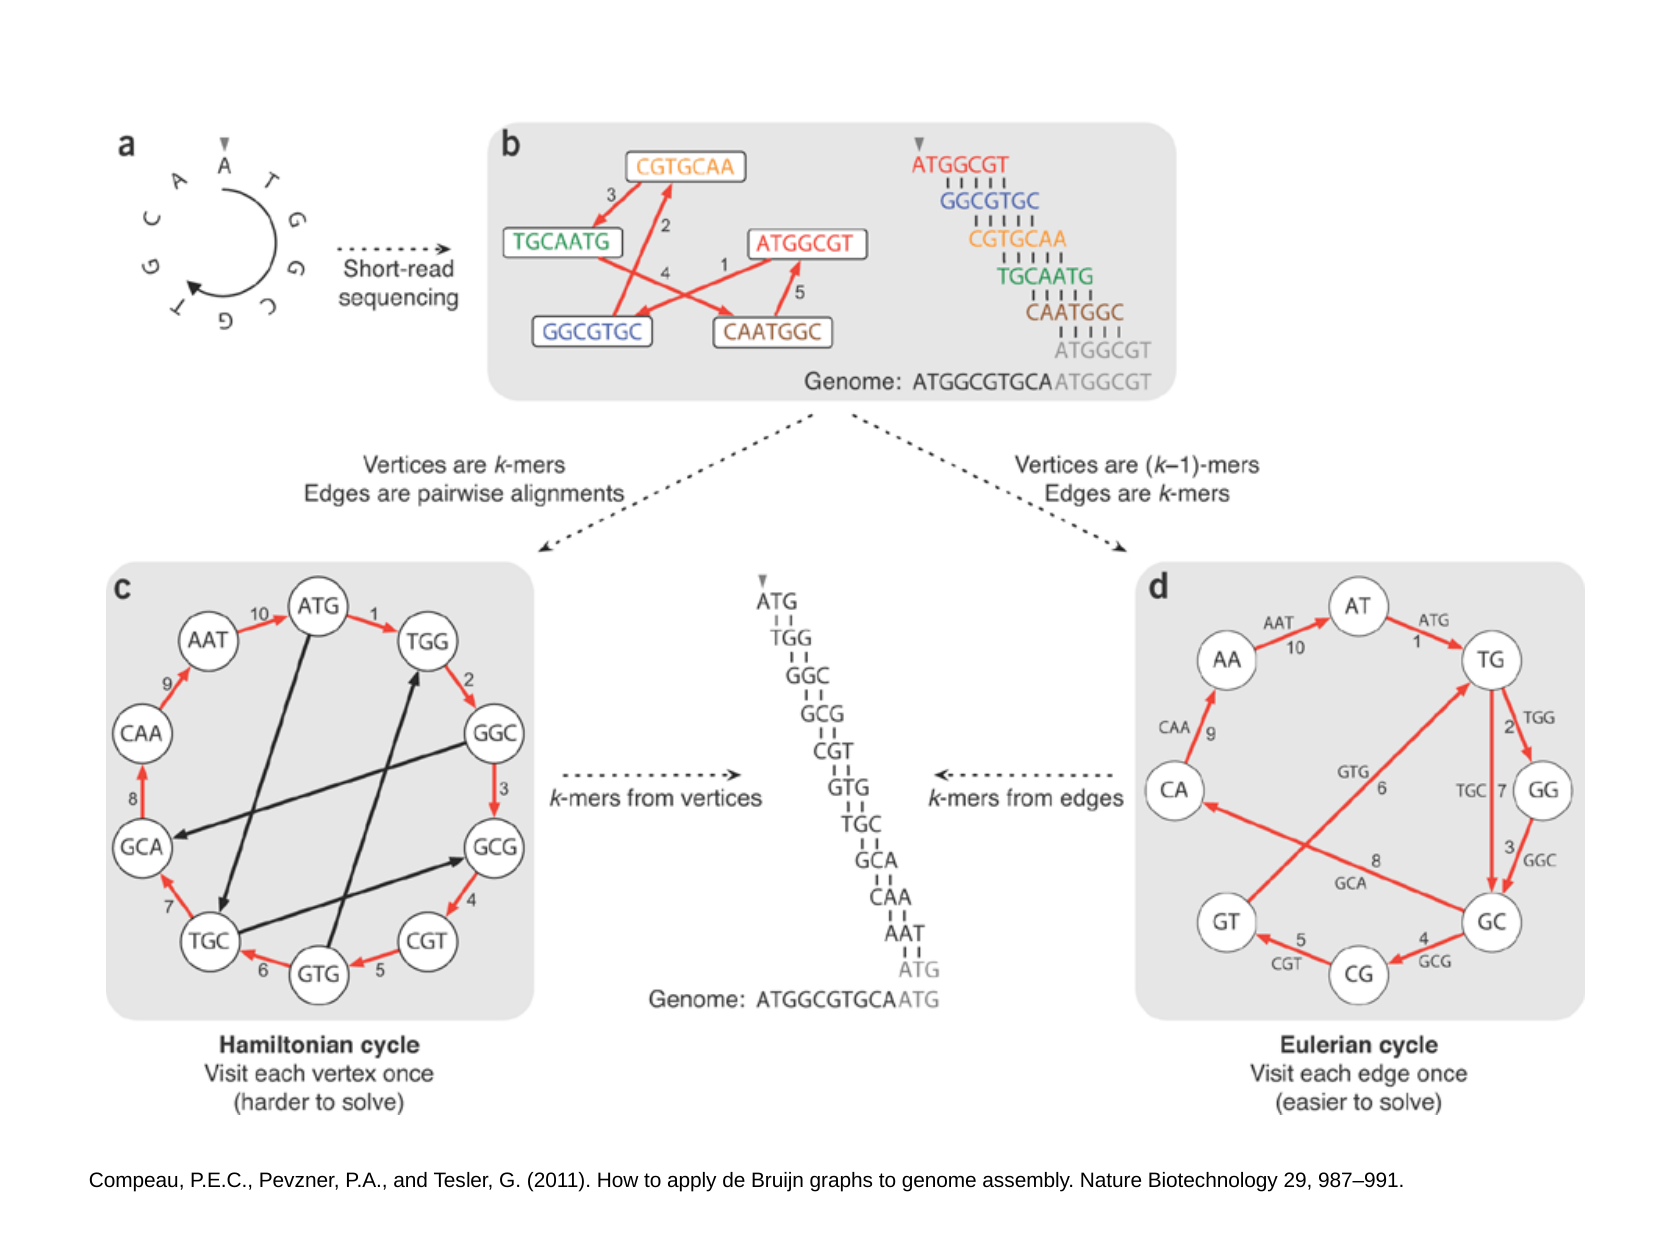

Compeau, P.E.C., Pevzner, P.A., and Tesler, G. (2011). How to apply de Bruijn graphs to genome assembly. Nature Biotechnology 29, 987–991.